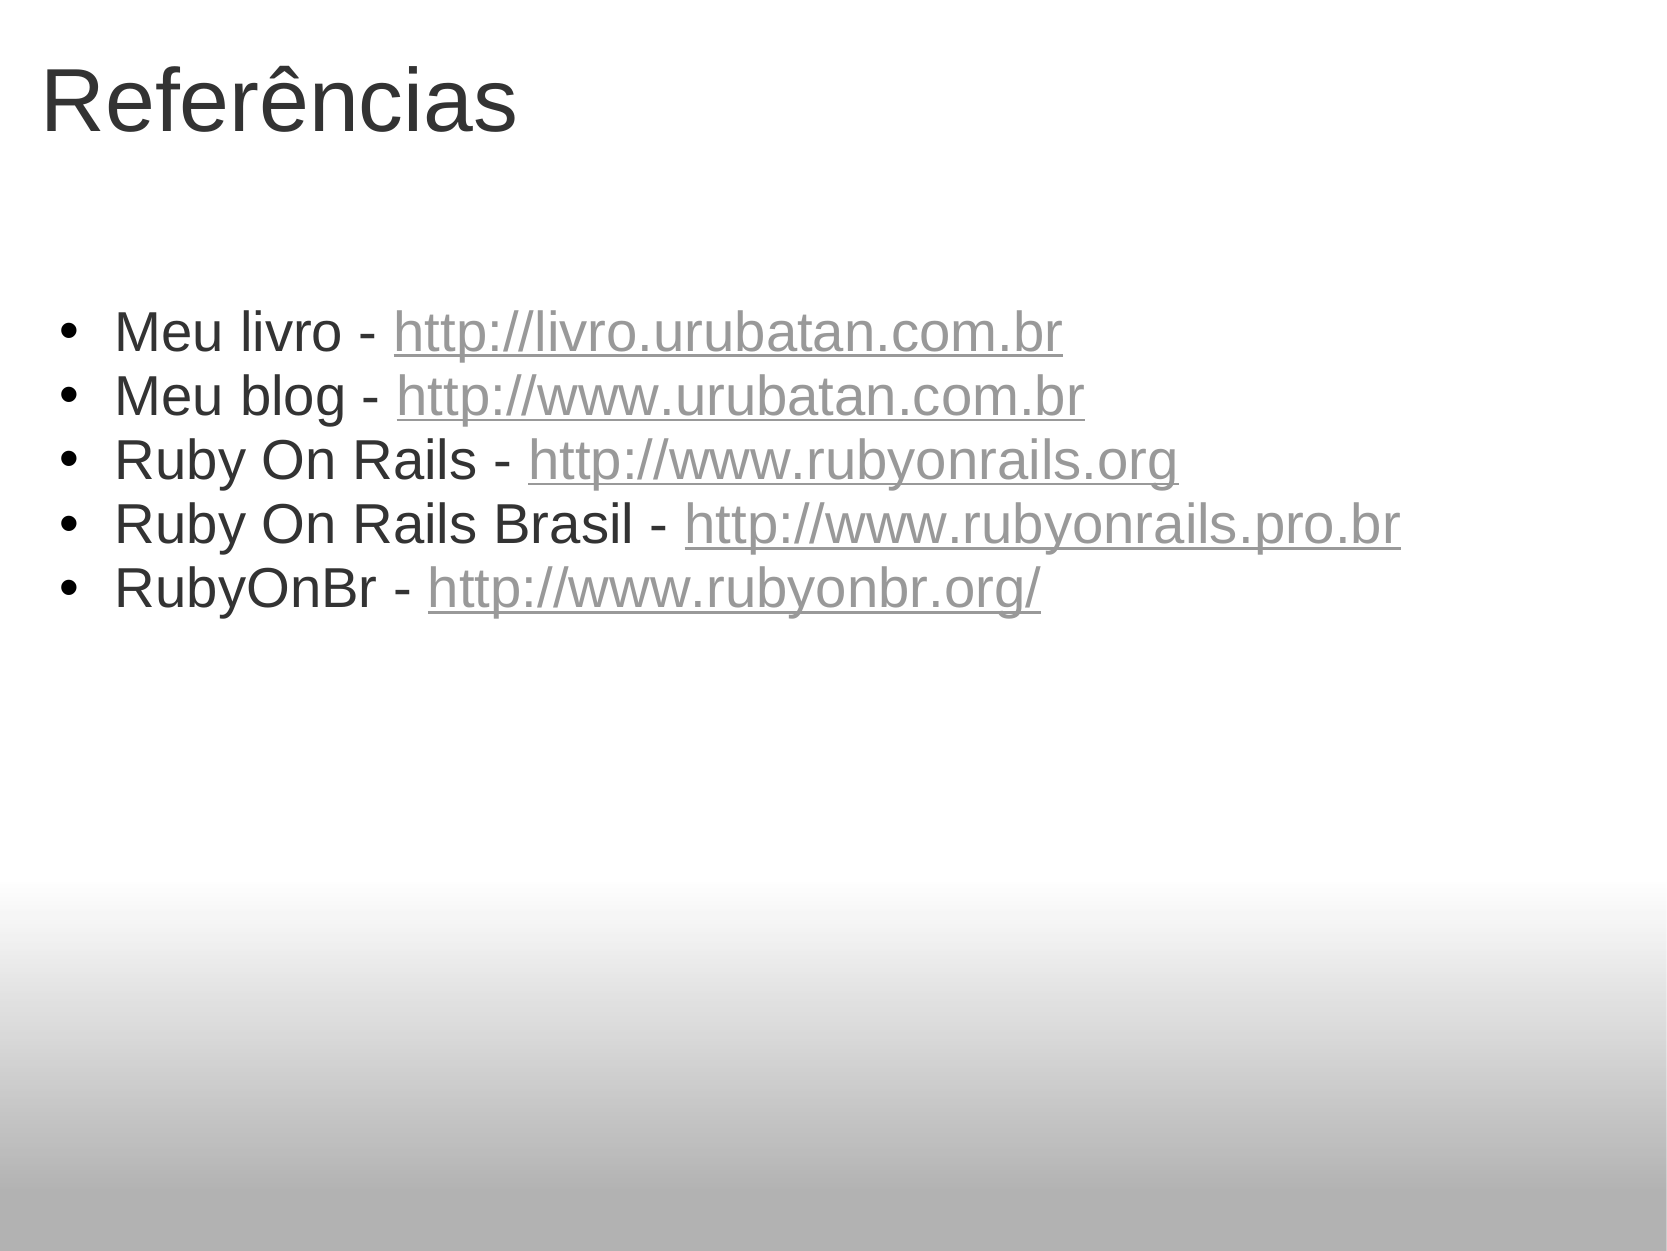

# Referências
Meu livro - http://livro.urubatan.com.br
Meu blog - http://www.urubatan.com.br
Ruby On Rails - http://www.rubyonrails.org
Ruby On Rails Brasil - http://www.rubyonrails.pro.br
RubyOnBr - http://www.rubyonbr.org/